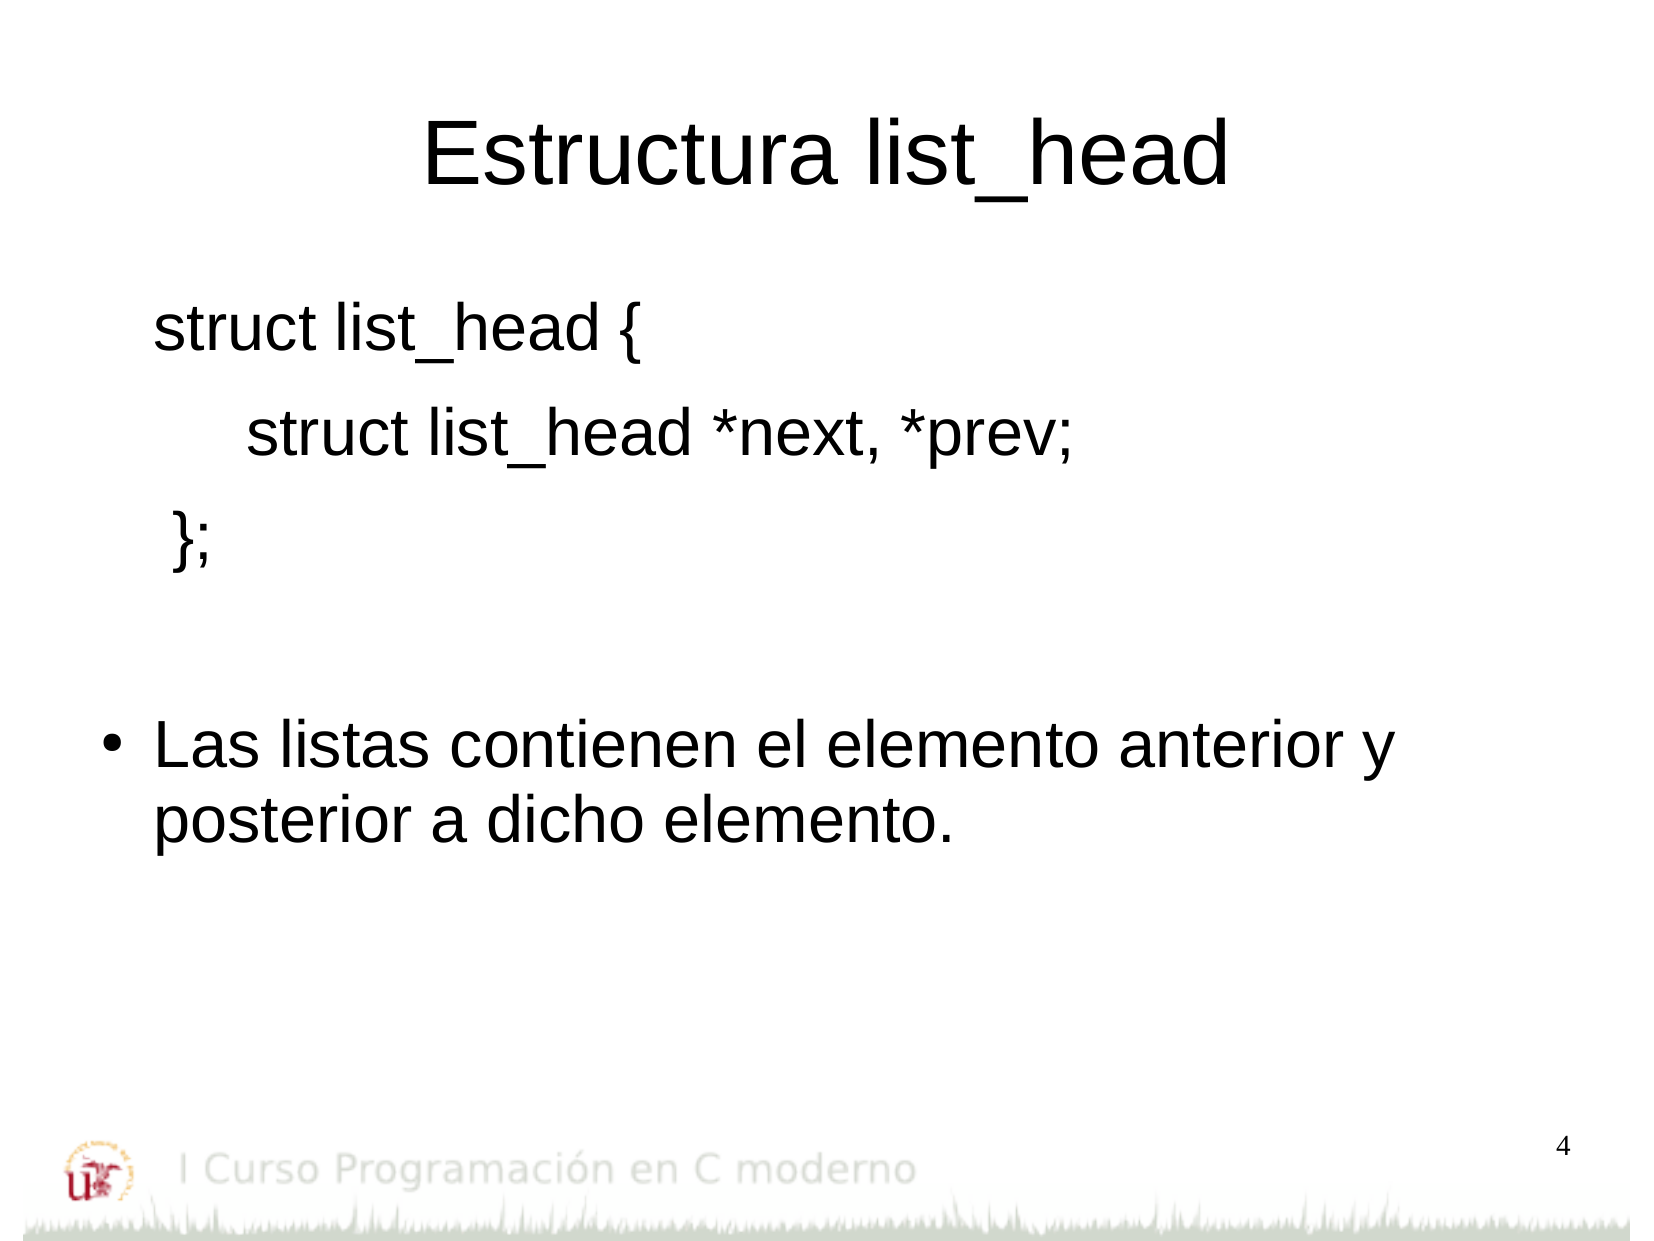

# Estructura list_head
struct list_head {
 struct list_head *next, *prev;
 };
Las listas contienen el elemento anterior y posterior a dicho elemento.
4